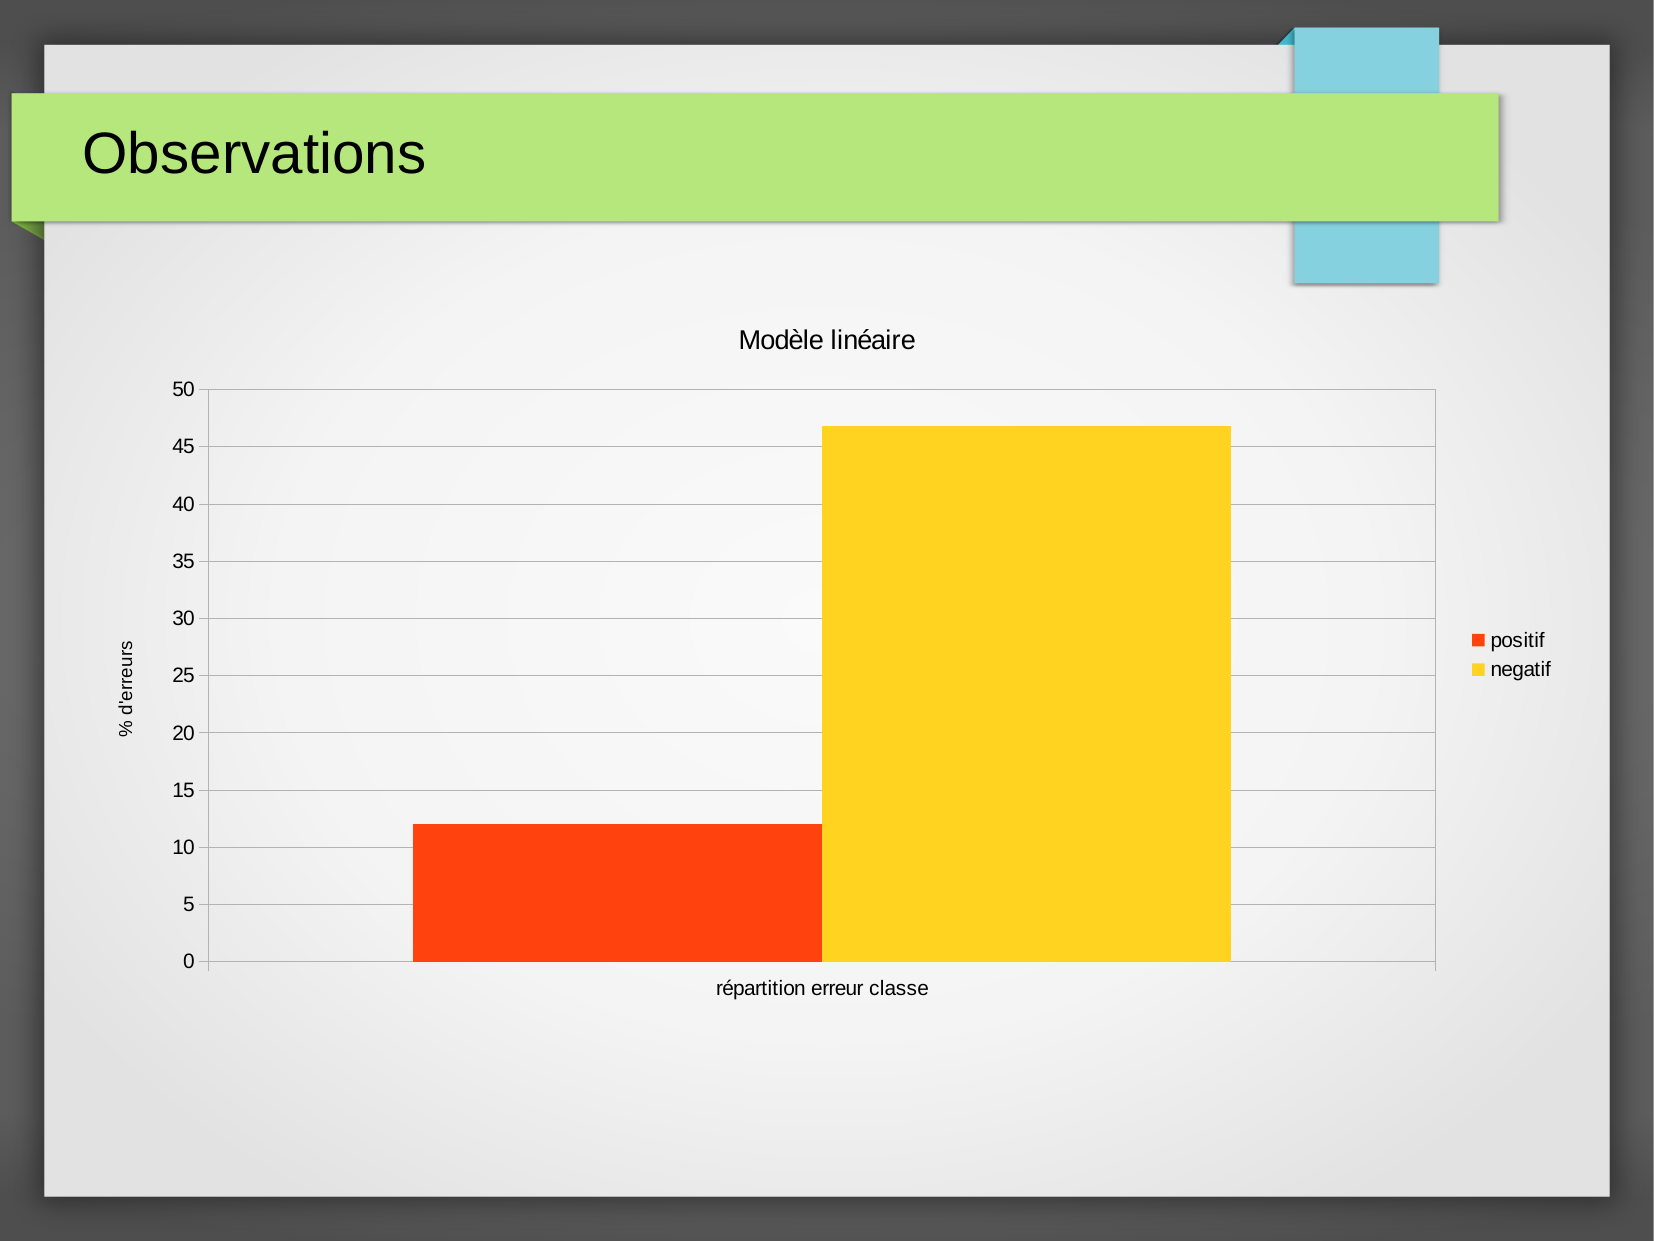

# Observations
### Chart: Modèle linéaire
| Category | positif | negatif |
|---|---|---|
| répartition erreur classe | 12.07 | 46.8 |